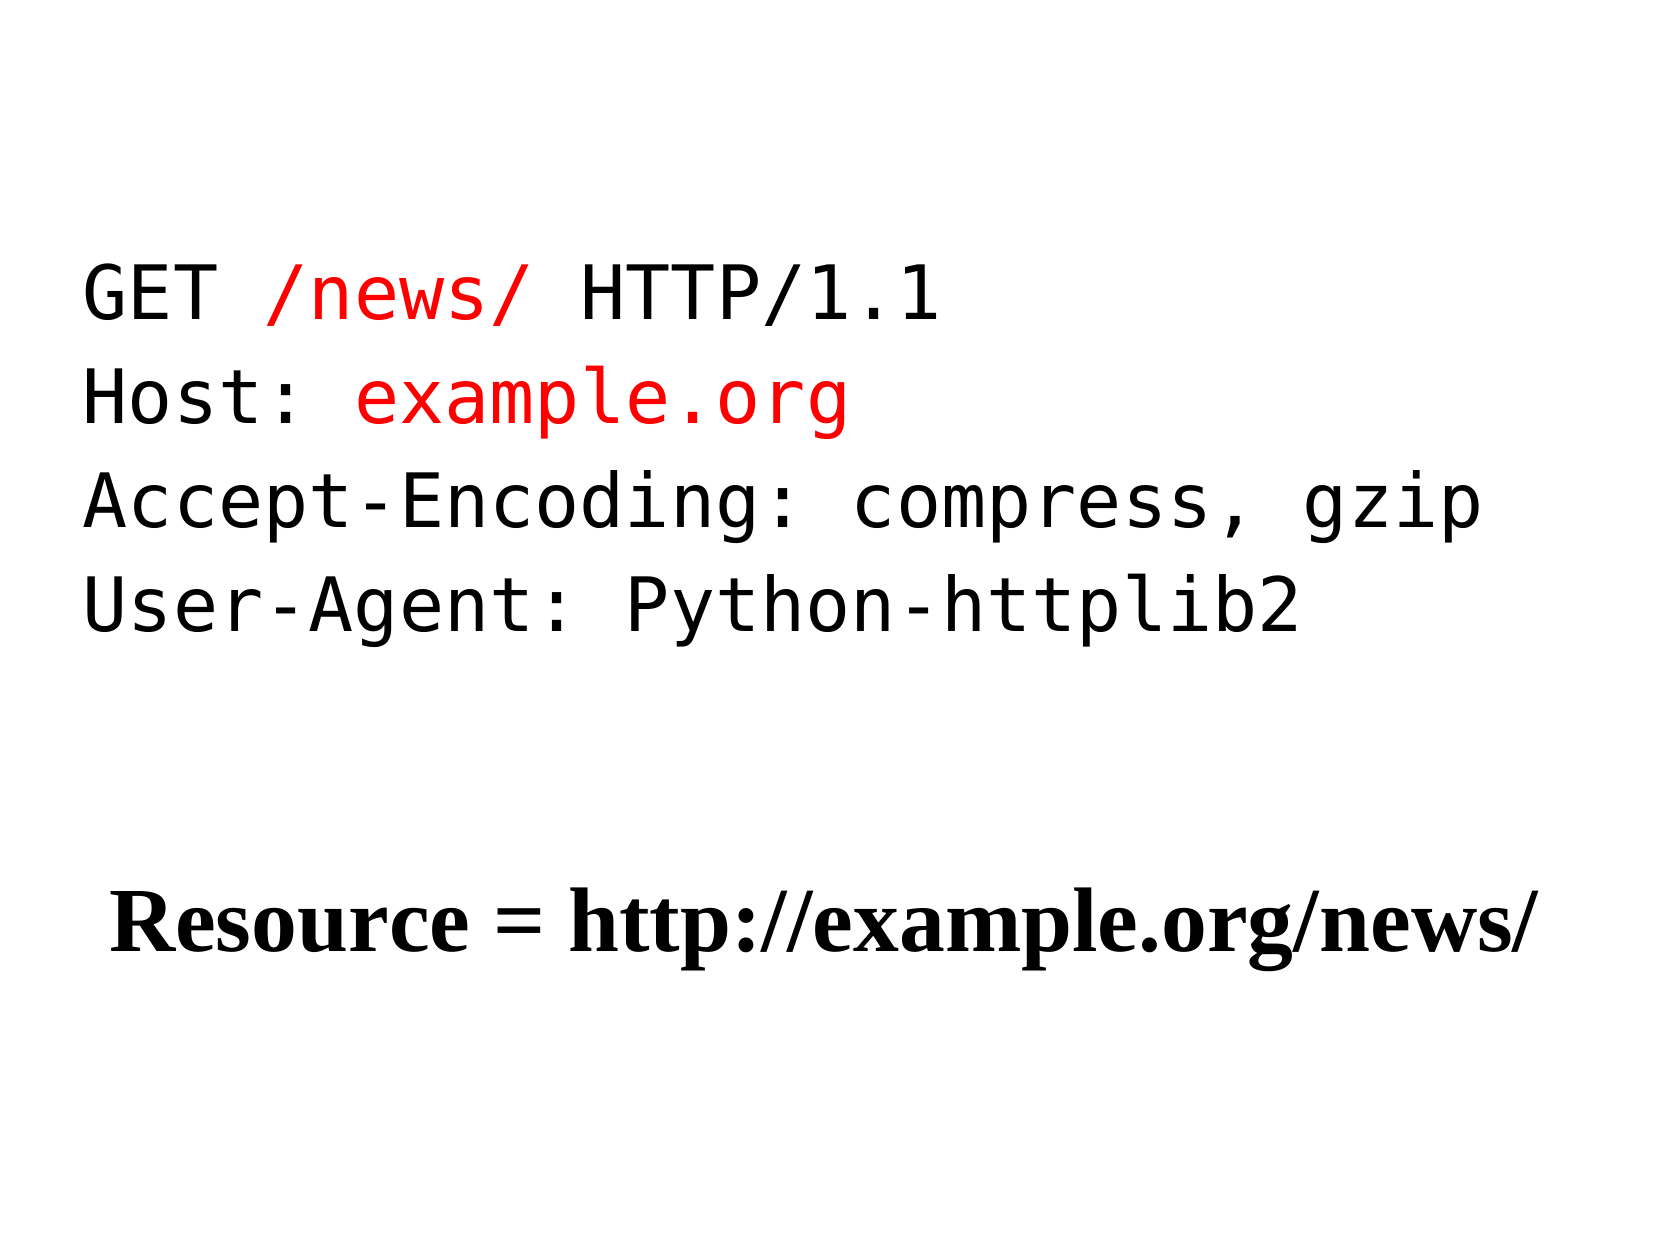

GET /news/ HTTP/1.1
 Host: example.org
 Accept-Encoding: compress, gzip
 User-Agent: Python-httplib2
Resource = http://example.org/news/